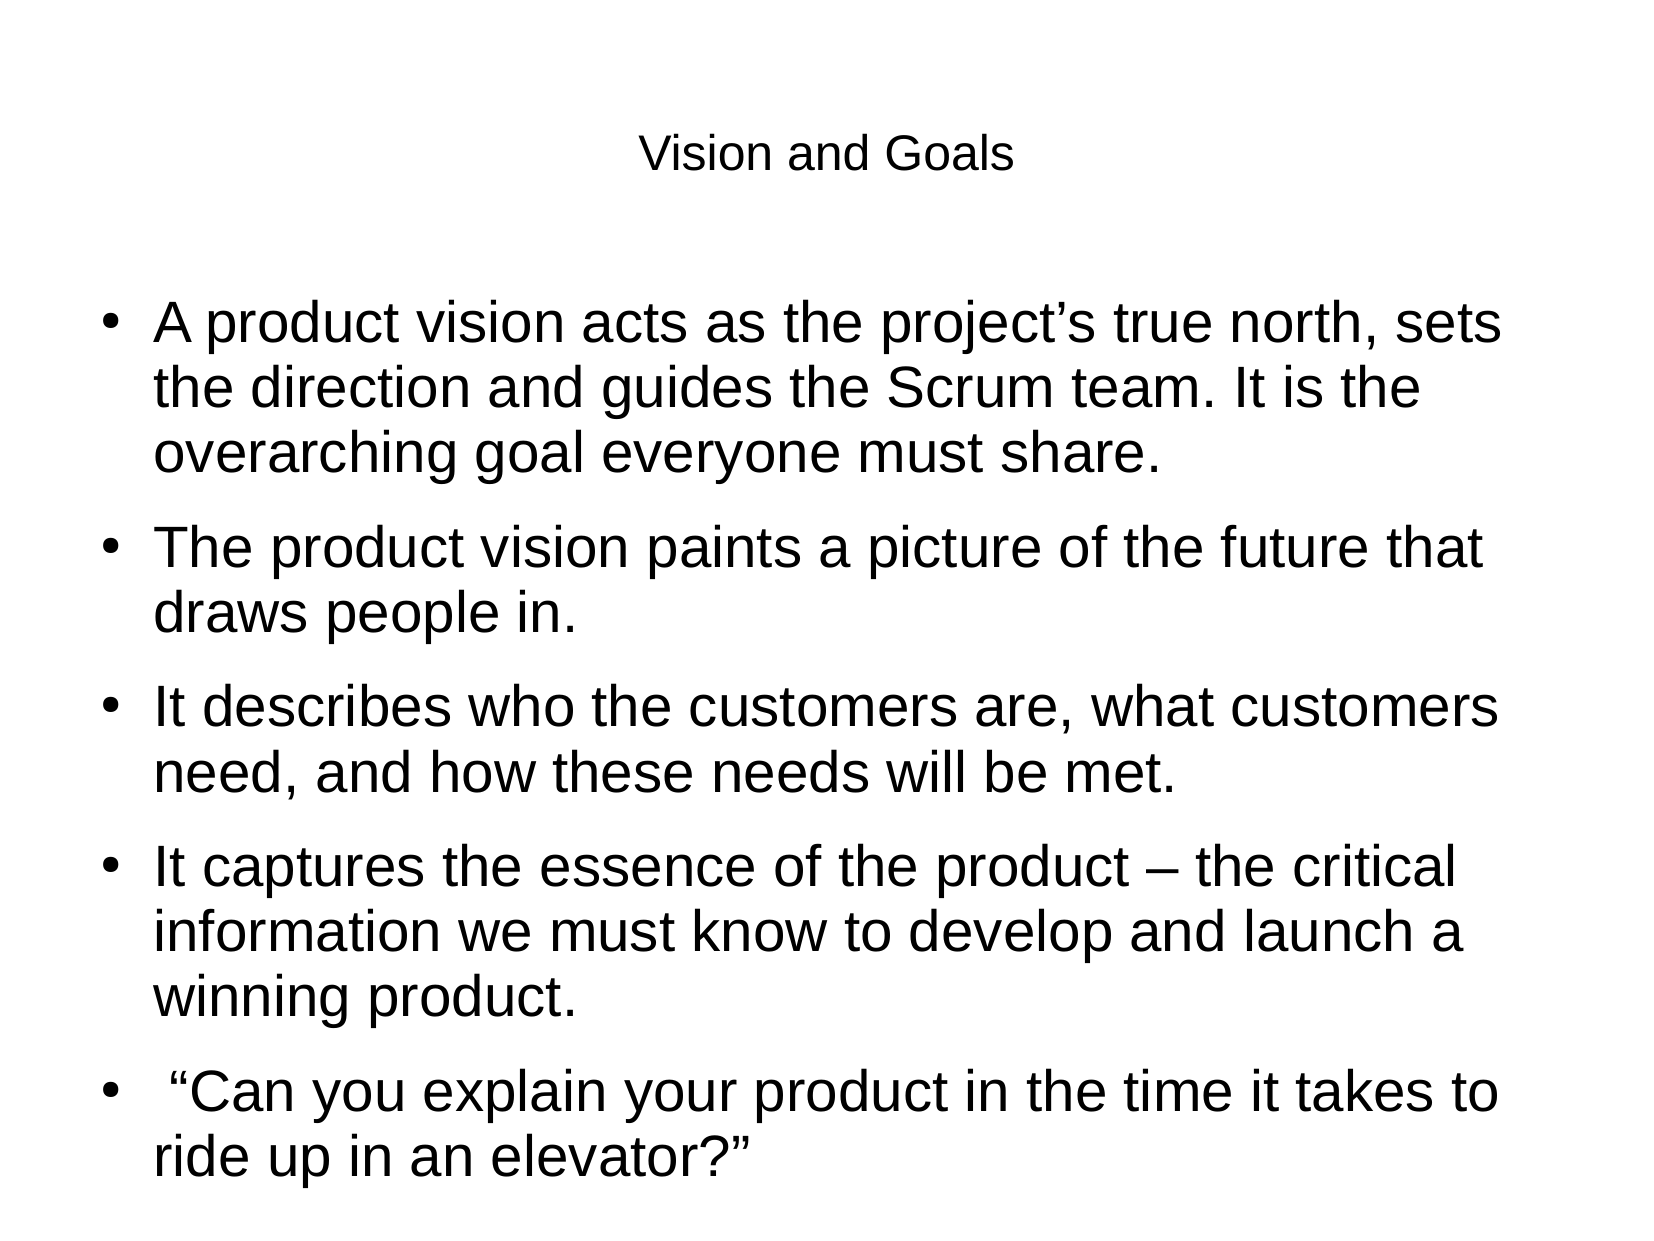

# Vision and Goals
A product vision acts as the project’s true north, sets the direction and guides the Scrum team. It is the overarching goal everyone must share.
The product vision paints a picture of the future that draws people in.
It describes who the customers are, what customers need, and how these needs will be met.
It captures the essence of the product – the critical information we must know to develop and launch a winning product.
 “Can you explain your product in the time it takes to ride up in an elevator?”